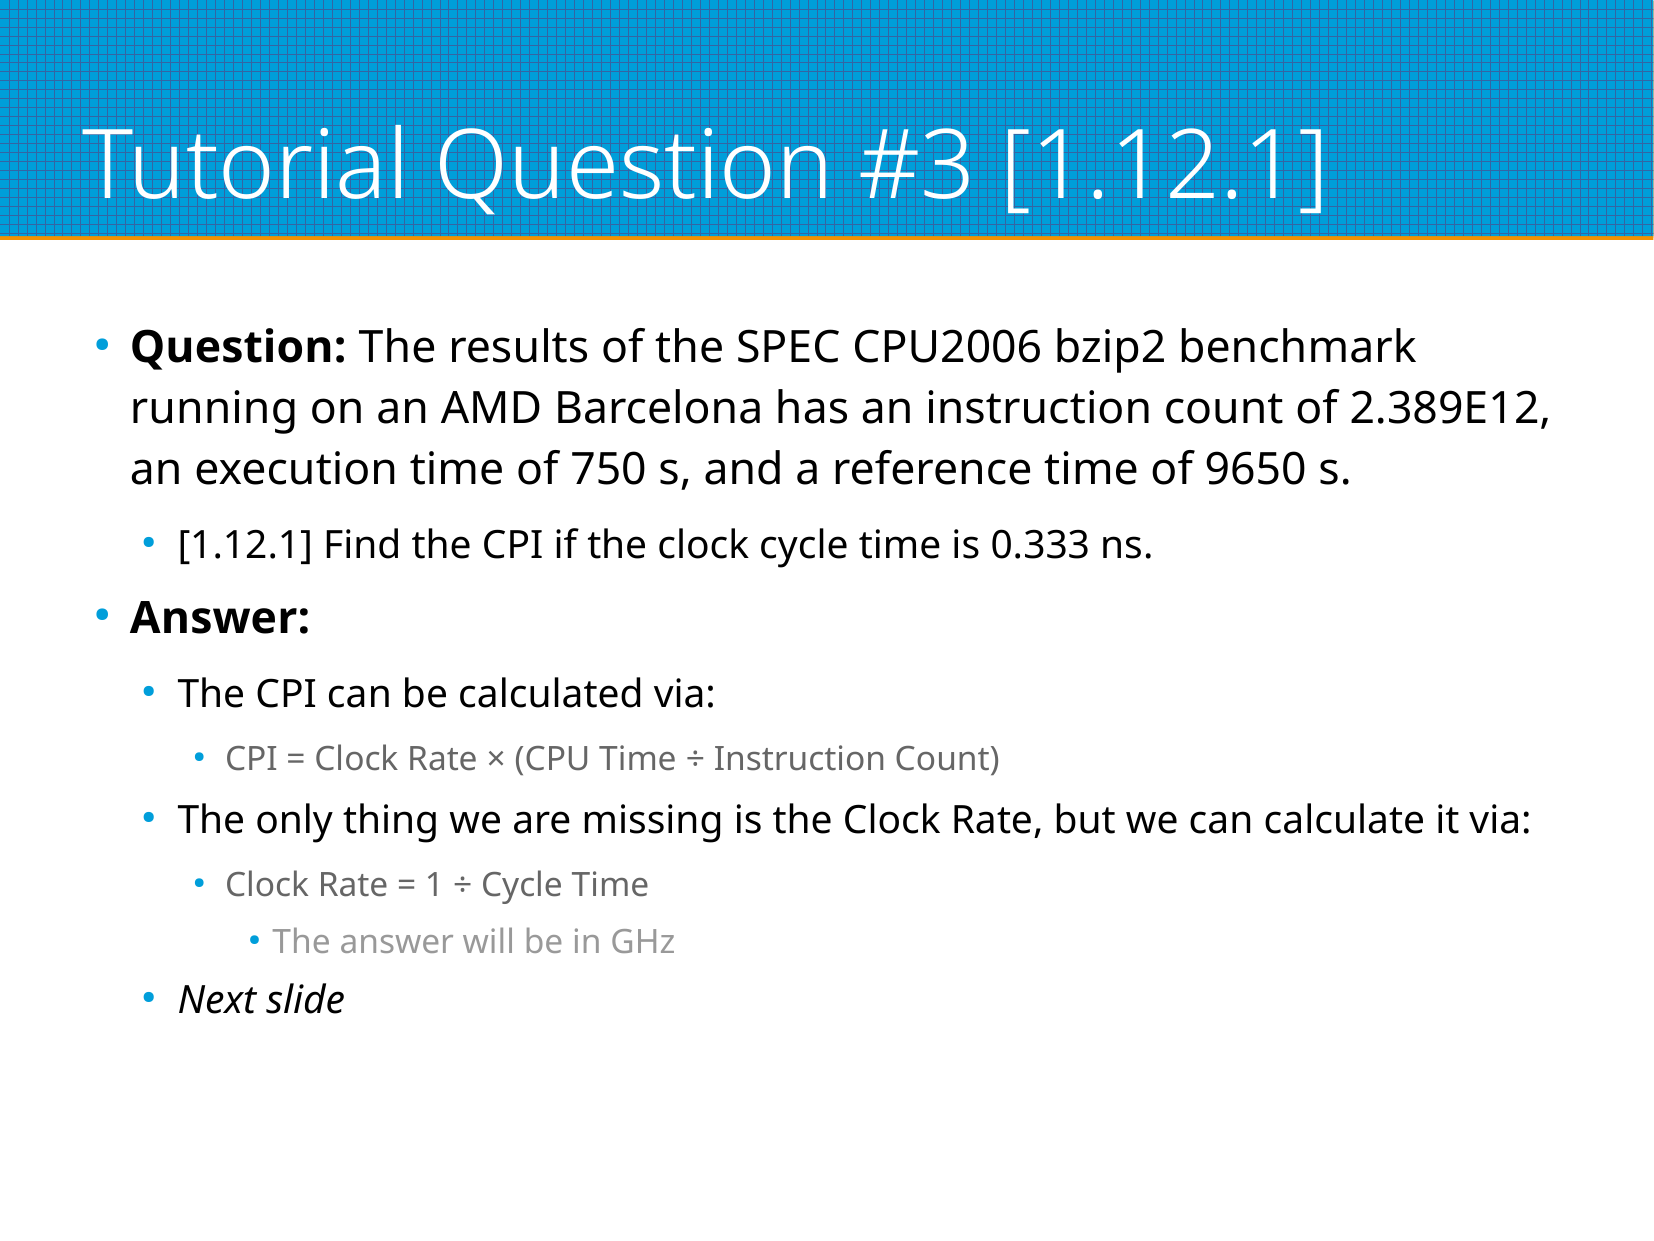

# Tutorial Question #3 [1.12.1]
Question: The results of the SPEC CPU2006 bzip2 benchmark running on an AMD Barcelona has an instruction count of 2.389E12, an execution time of 750 s, and a reference time of 9650 s.
[1.12.1] Find the CPI if the clock cycle time is 0.333 ns.
Answer:
The CPI can be calculated via:
CPI = Clock Rate × (CPU Time ÷ Instruction Count)
The only thing we are missing is the Clock Rate, but we can calculate it via:
Clock Rate = 1 ÷ Cycle Time
The answer will be in GHz
Next slide